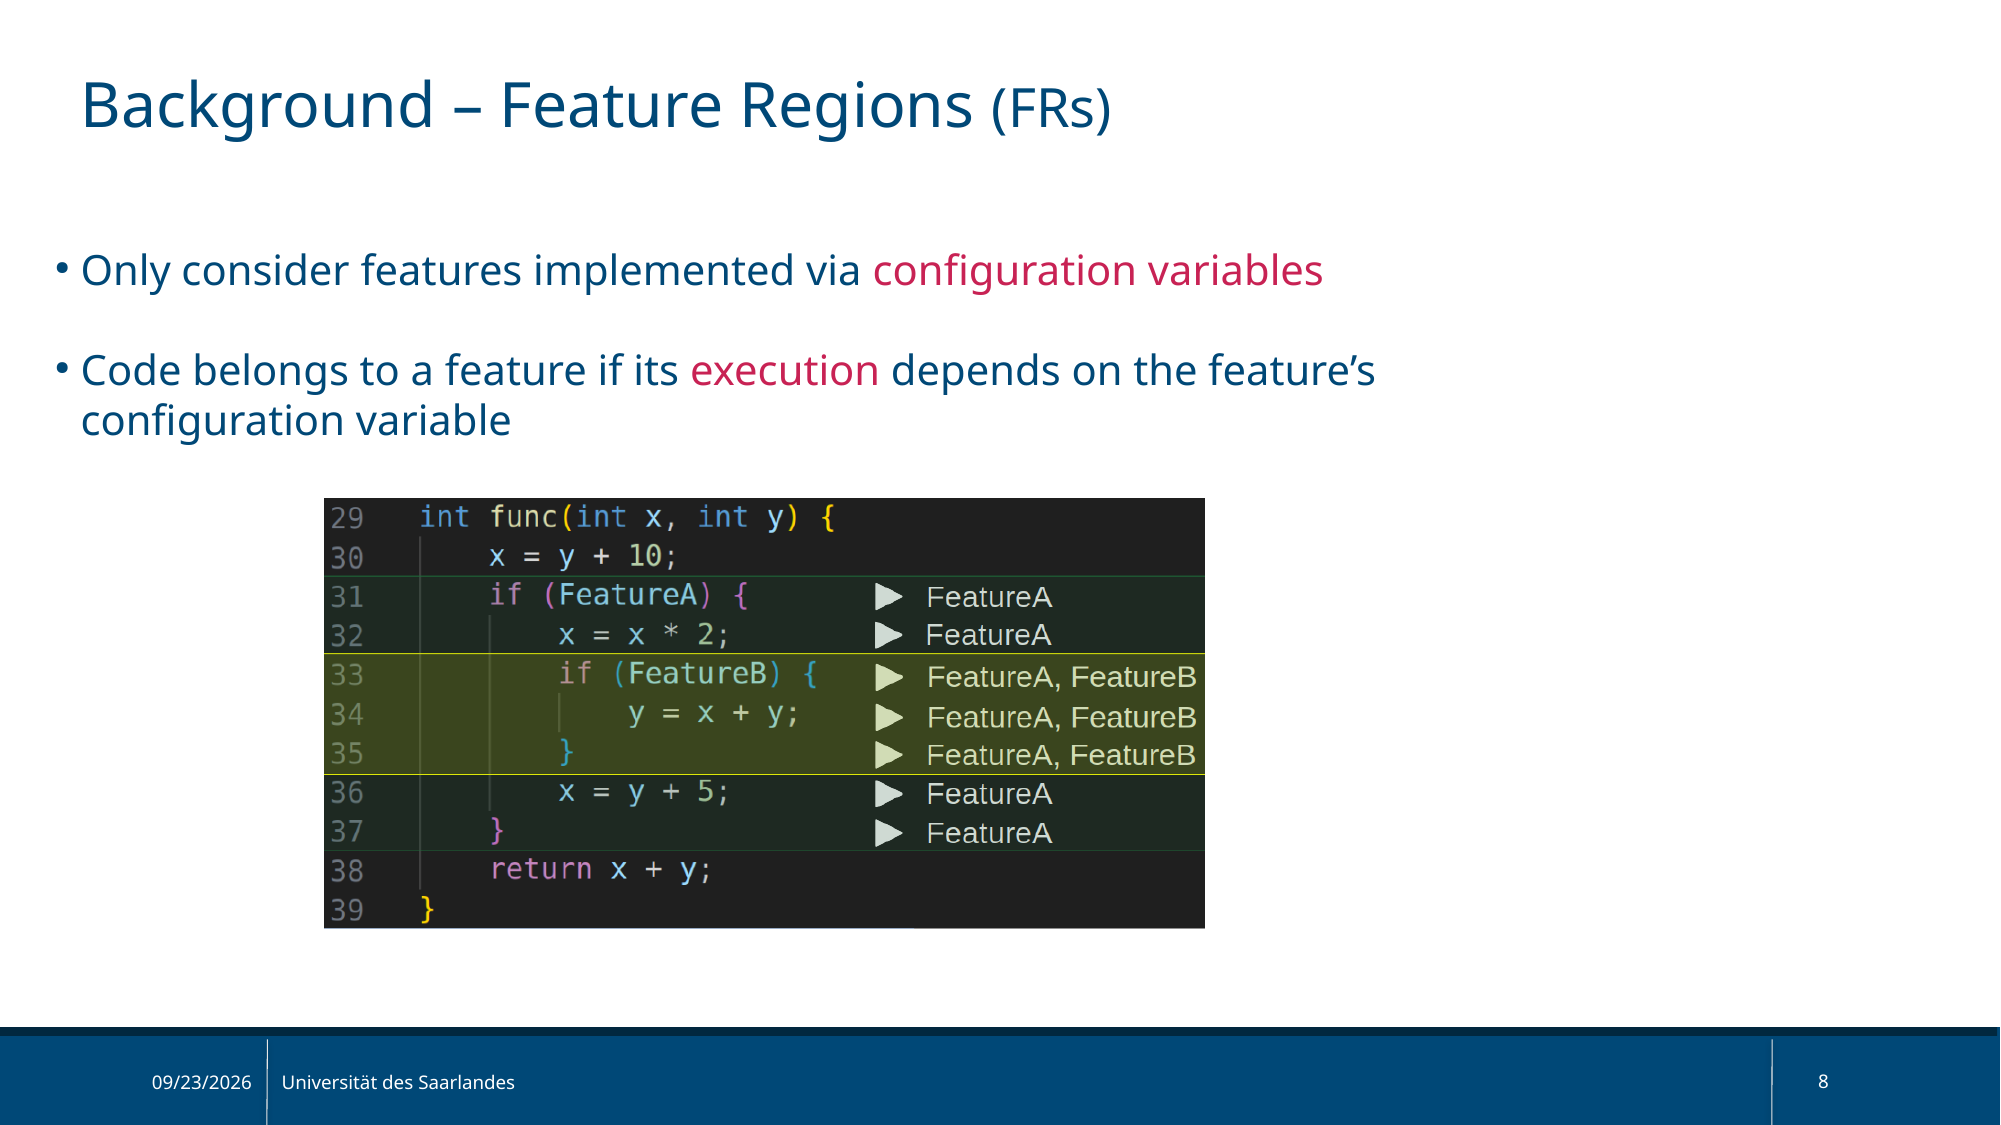

Background – Feature Regions (FRs)
# Only consider features implemented via configuration variables
 Code belongs to a feature if its execution depends on the feature’s
 configuration variable
Universität des Saarlandes